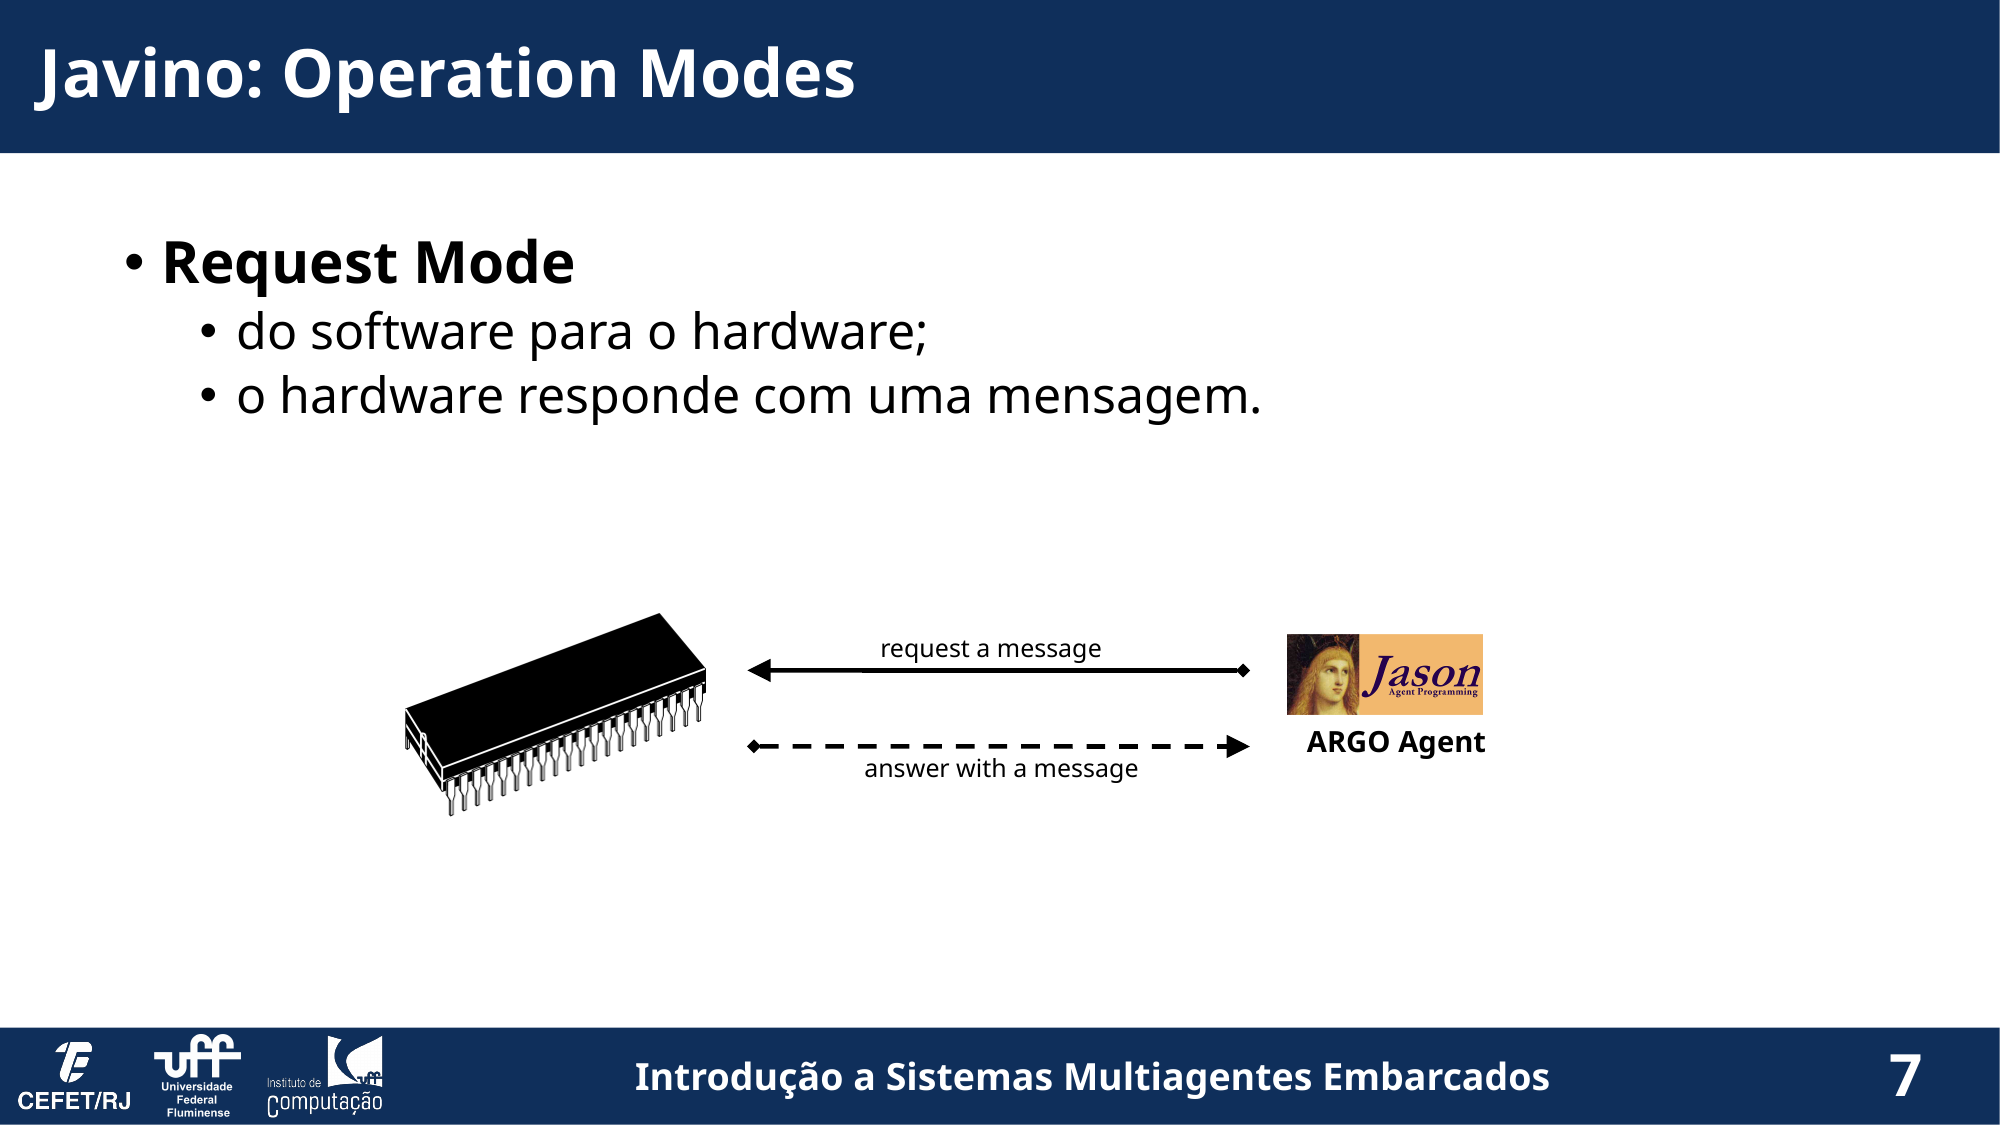

Javino: Operation Modes
Request Mode
do software para o hardware;
o hardware responde com uma mensagem.
request a message
ARGO Agent
answer with a message